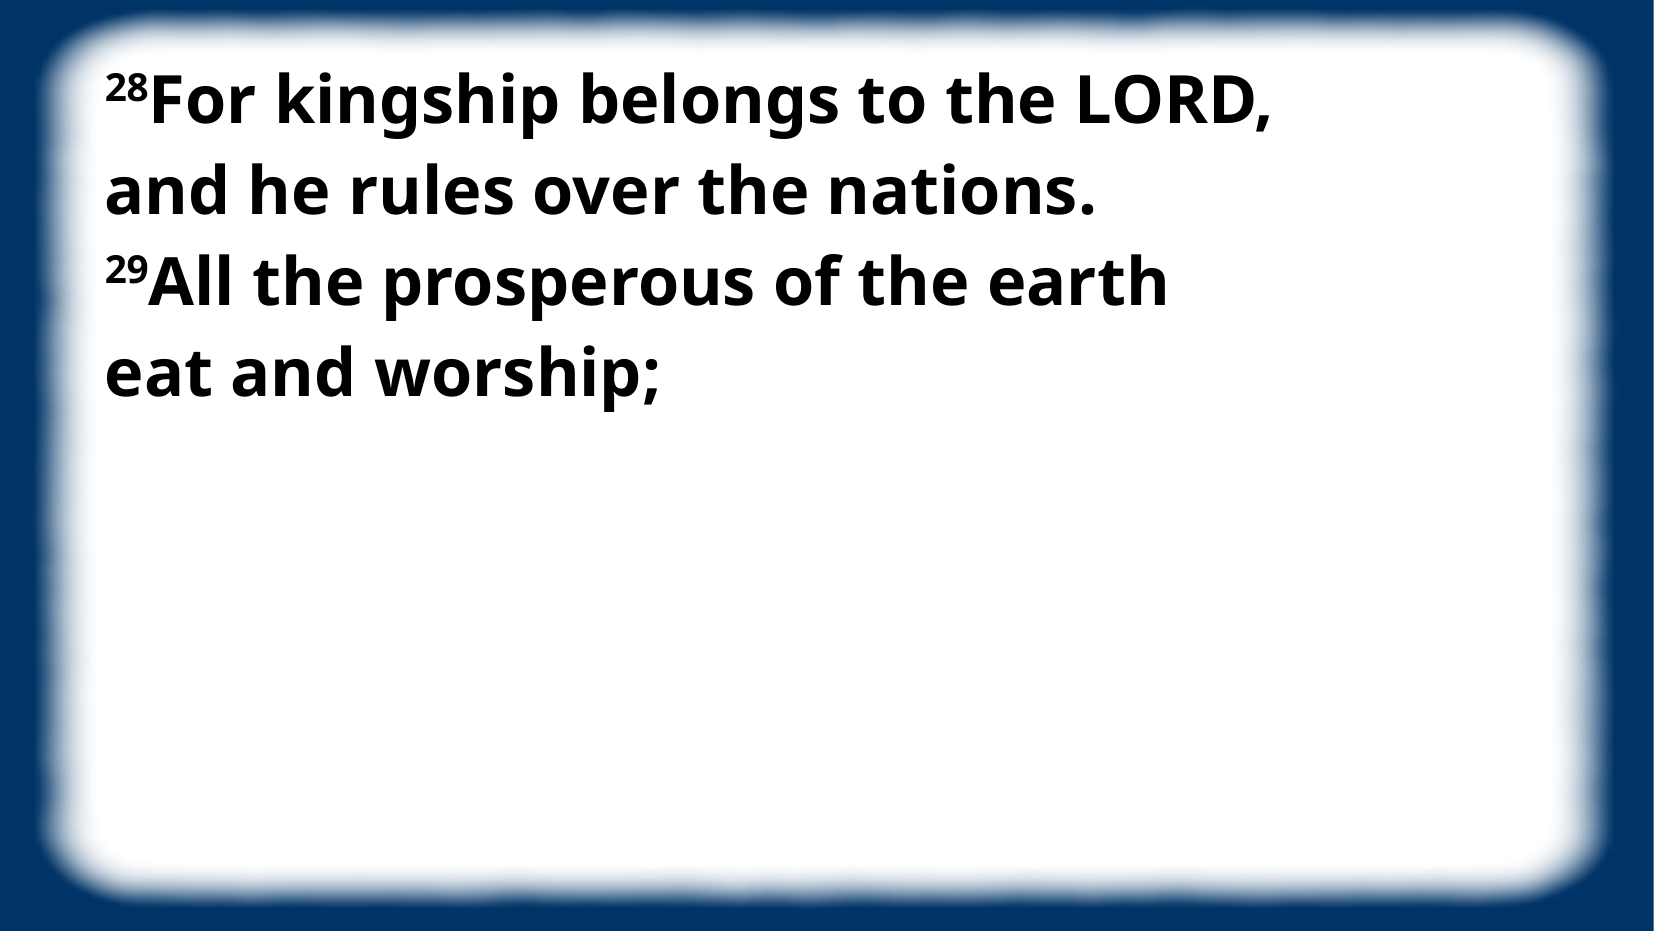

28For kingship belongs to the LORD,
and he rules over the nations.
29All the prosperous of the earth
eat and worship;